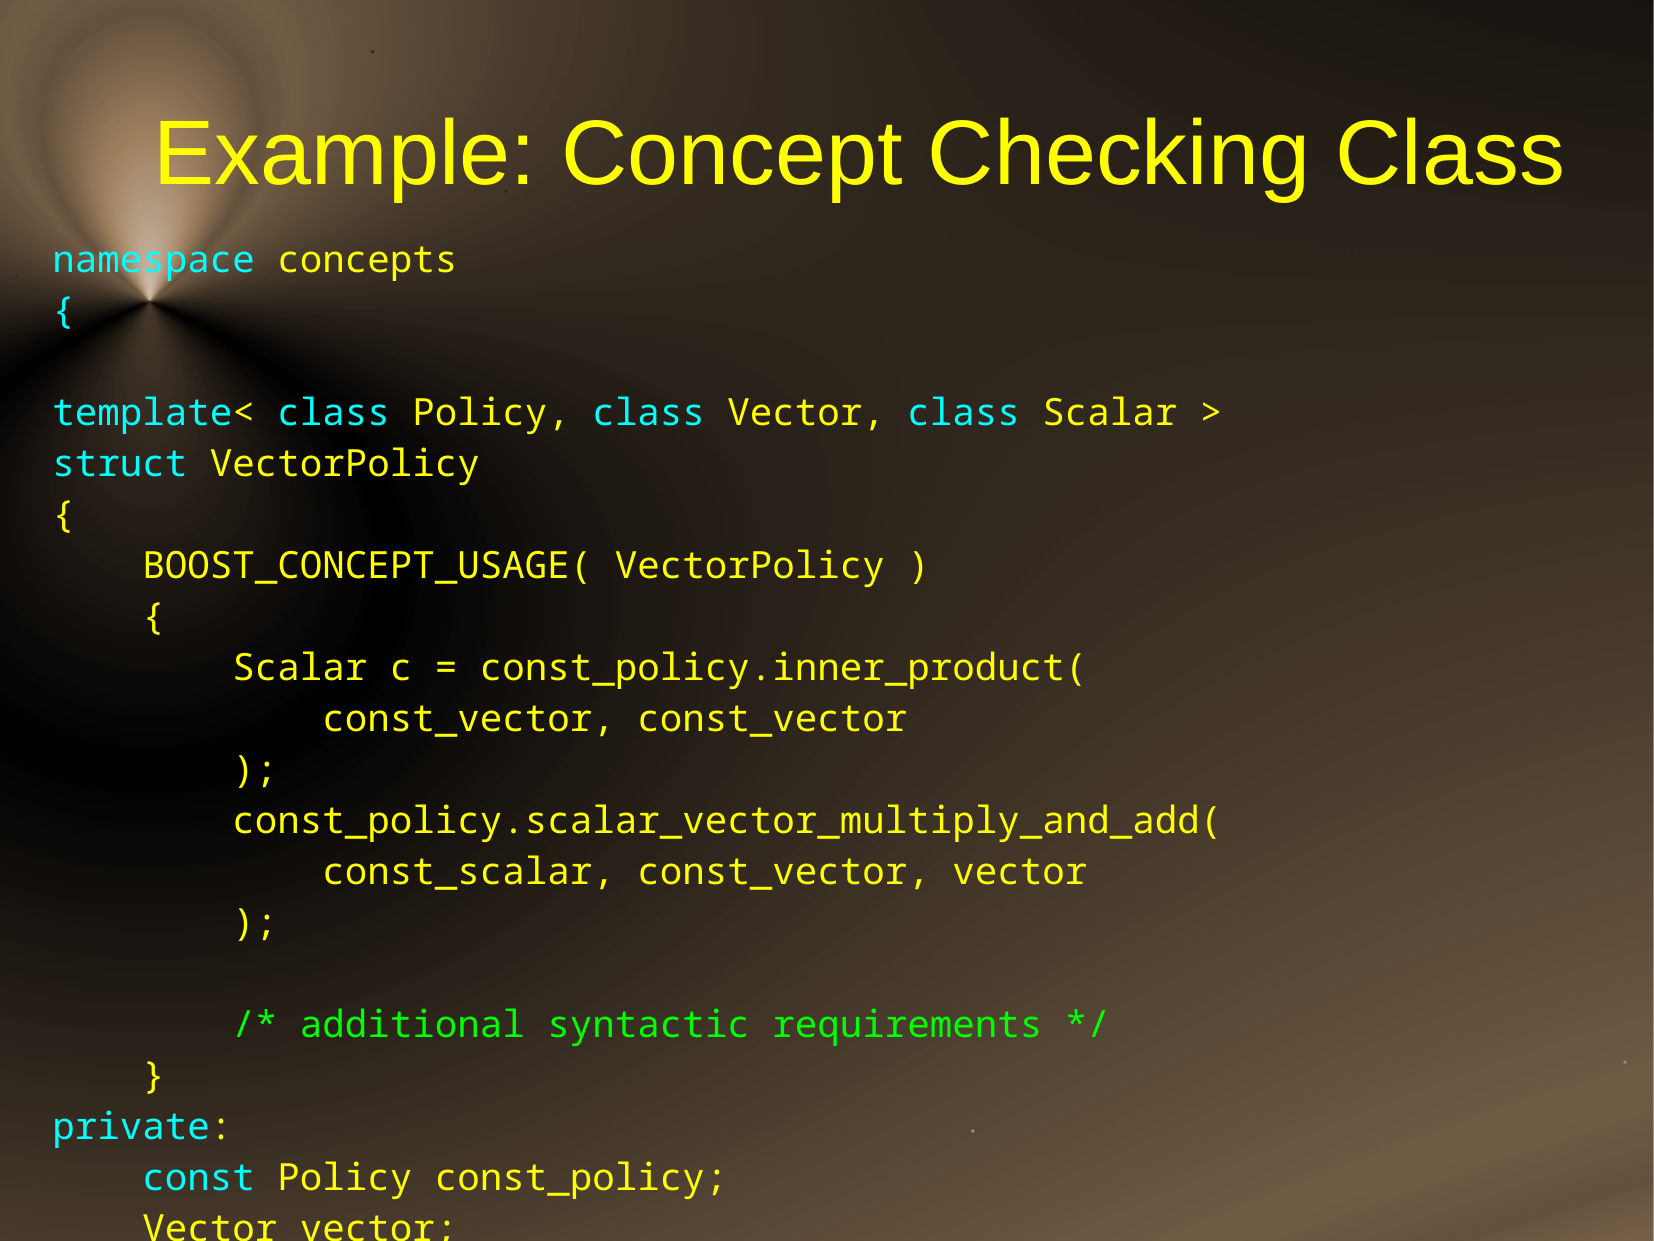

# Example: Concept Checking Class
namespace concepts
{
template< class Policy, class Vector, class Scalar >
struct VectorPolicy
{
 BOOST_CONCEPT_USAGE( VectorPolicy )
 {
 Scalar c = const_policy.inner_product(
 const_vector, const_vector
 );
 const_policy.scalar_vector_multiply_and_add(
 const_scalar, const_vector, vector
 );
 /* additional syntactic requirements */
 }
private:
 const Policy const_policy;
 Vector vector;
 const Vector const_vector;
 const Scalar const_scalar;
};
} // namespace concepts